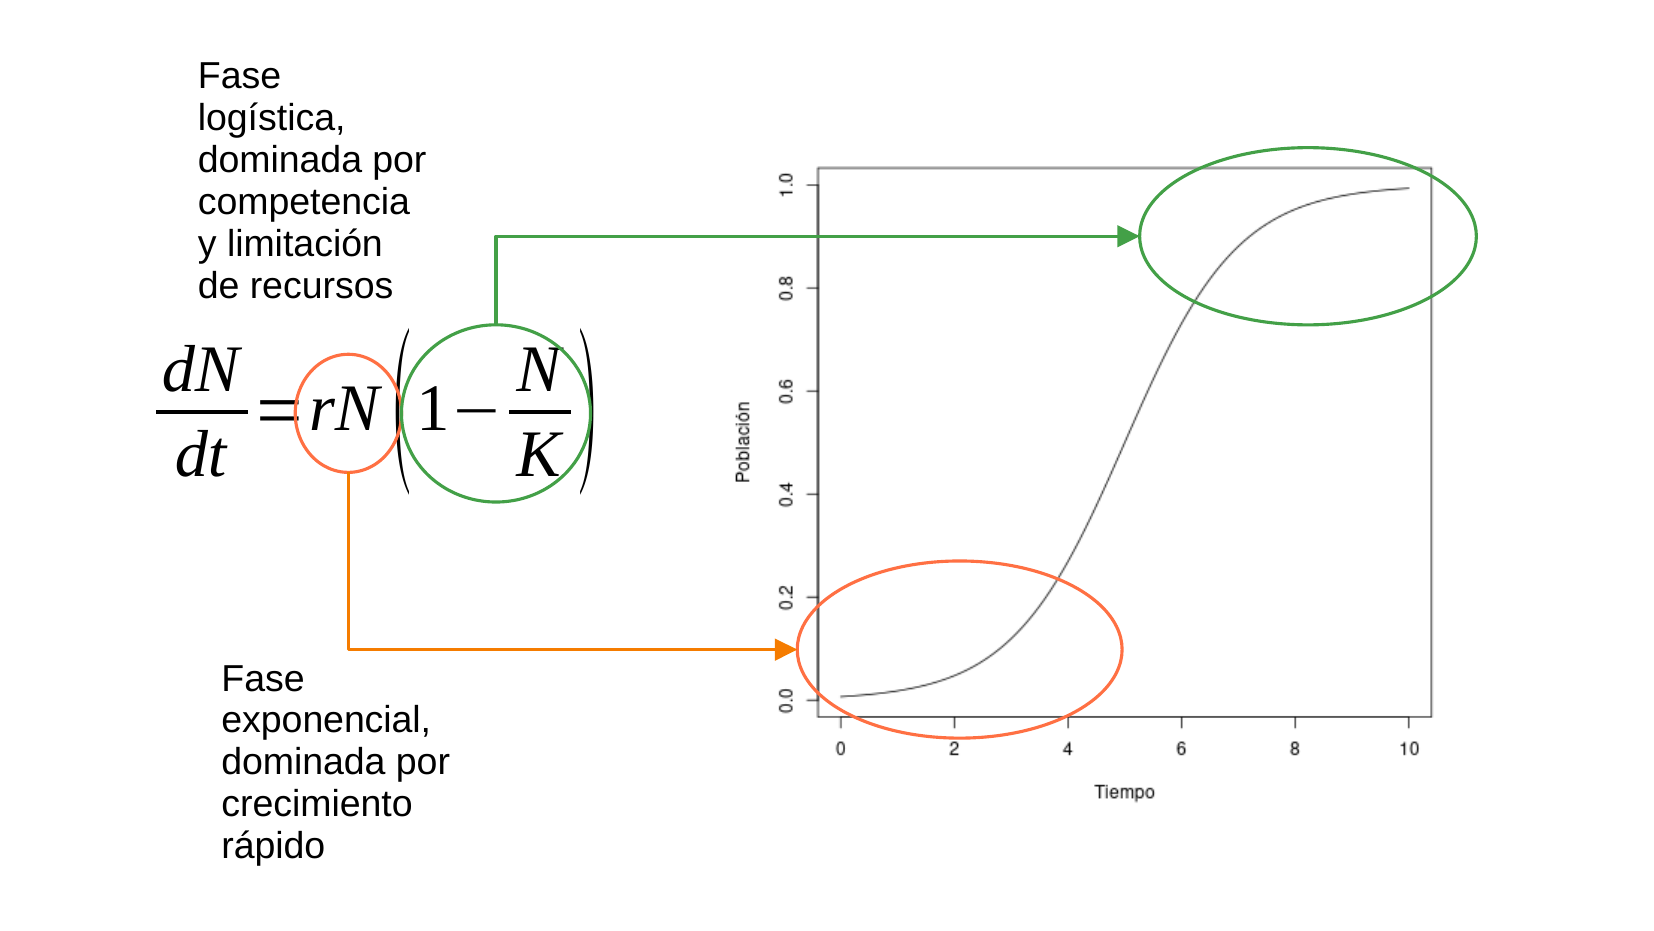

Fase logística, dominada por competencia y limitación de recursos
Fase exponencial, dominada por crecimiento rápido